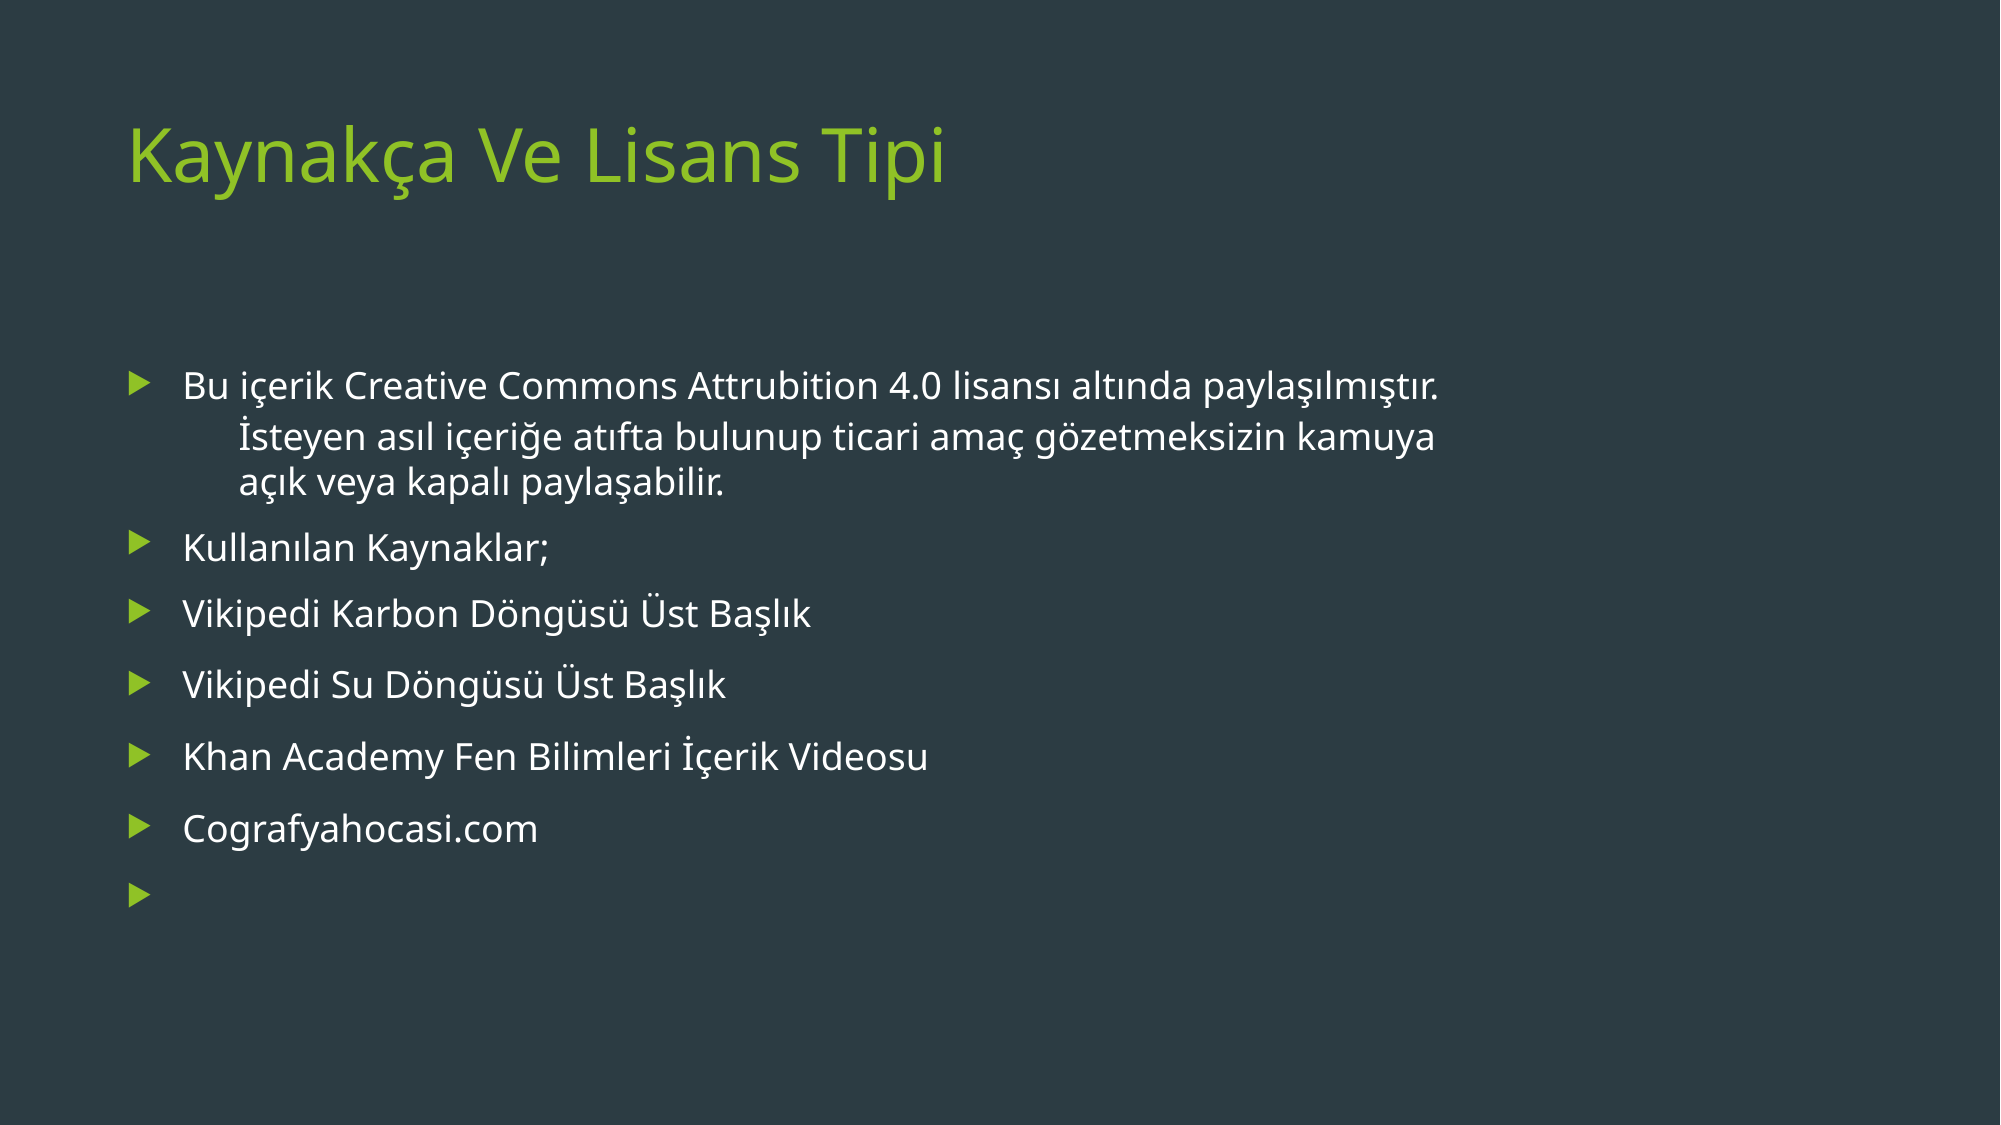

# Kaynakça Ve Lisans Tipi
Bu içerik Creative Commons Attrubition 4.0 lisansı altında paylaşılmıştır. İsteyen asıl içeriğe atıfta bulunup ticari amaç gözetmeksizin kamuya açık veya kapalı paylaşabilir.
Kullanılan Kaynaklar;
Vikipedi Karbon Döngüsü Üst Başlık
Vikipedi Su Döngüsü Üst Başlık
Khan Academy Fen Bilimleri İçerik Videosu
Cografyahocasi.com